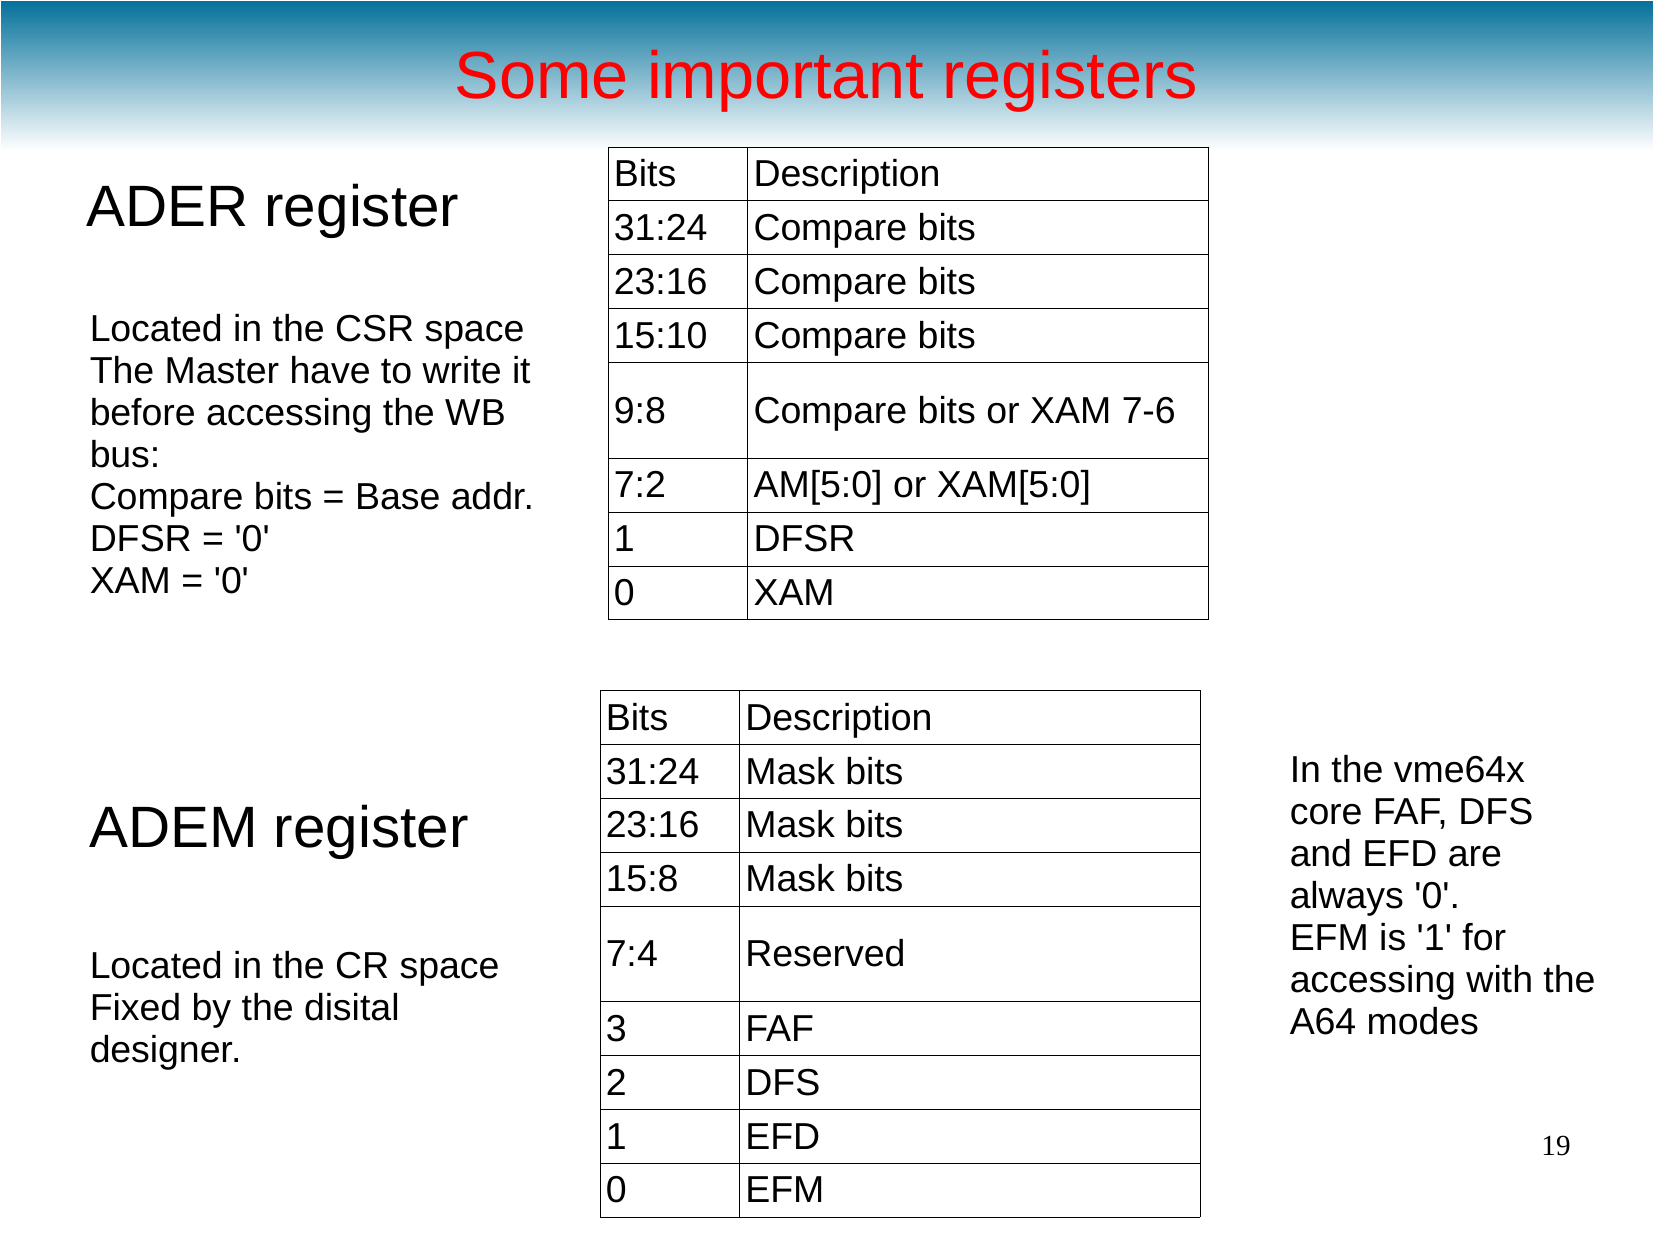

Some important registers
| Bits | Description |
| --- | --- |
| 31:24 | Compare bits |
| 23:16 | Compare bits |
| 15:10 | Compare bits |
| 9:8 | Compare bits or XAM 7-6 |
| 7:2 | AM[5:0] or XAM[5:0] |
| 1 | DFSR |
| 0 | XAM |
# ADER register
Located in the CSR space
The Master have to write it before accessing the WB bus:
Compare bits = Base addr.
DFSR = '0'
XAM = '0'
| Bits | Description |
| --- | --- |
| 31:24 | Mask bits |
| 23:16 | Mask bits |
| 15:8 | Mask bits |
| 7:4 | Reserved |
| 3 | FAF |
| 2 | DFS |
| 1 | EFD |
| 0 | EFM |
In the vme64x core FAF, DFS and EFD are always '0'.
EFM is '1' for accessing with the A64 modes
ADEM register
Located in the CR space
Fixed by the disital designer.
19